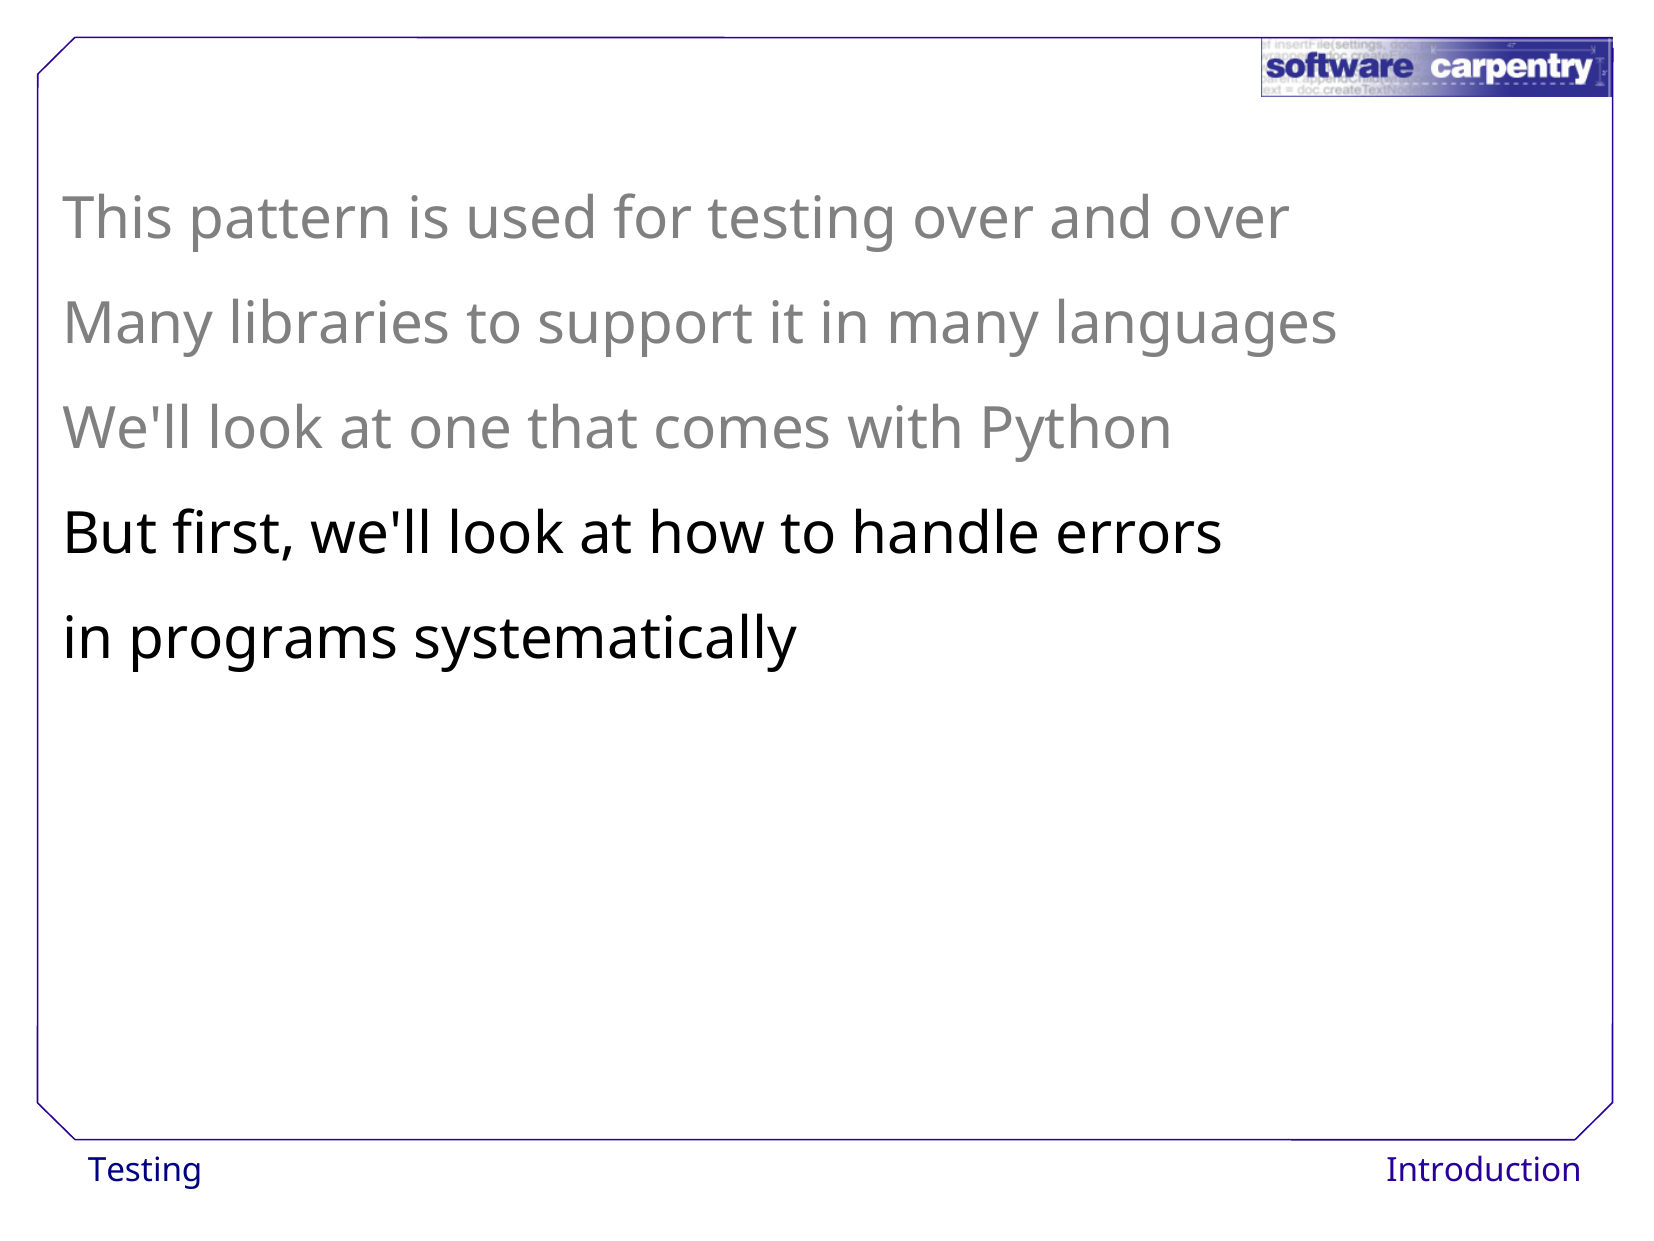

This pattern is used for testing over and over
Many libraries to support it in many languages
We'll look at one that comes with Python
But first, we'll look at how to handle errors
in programs systematically